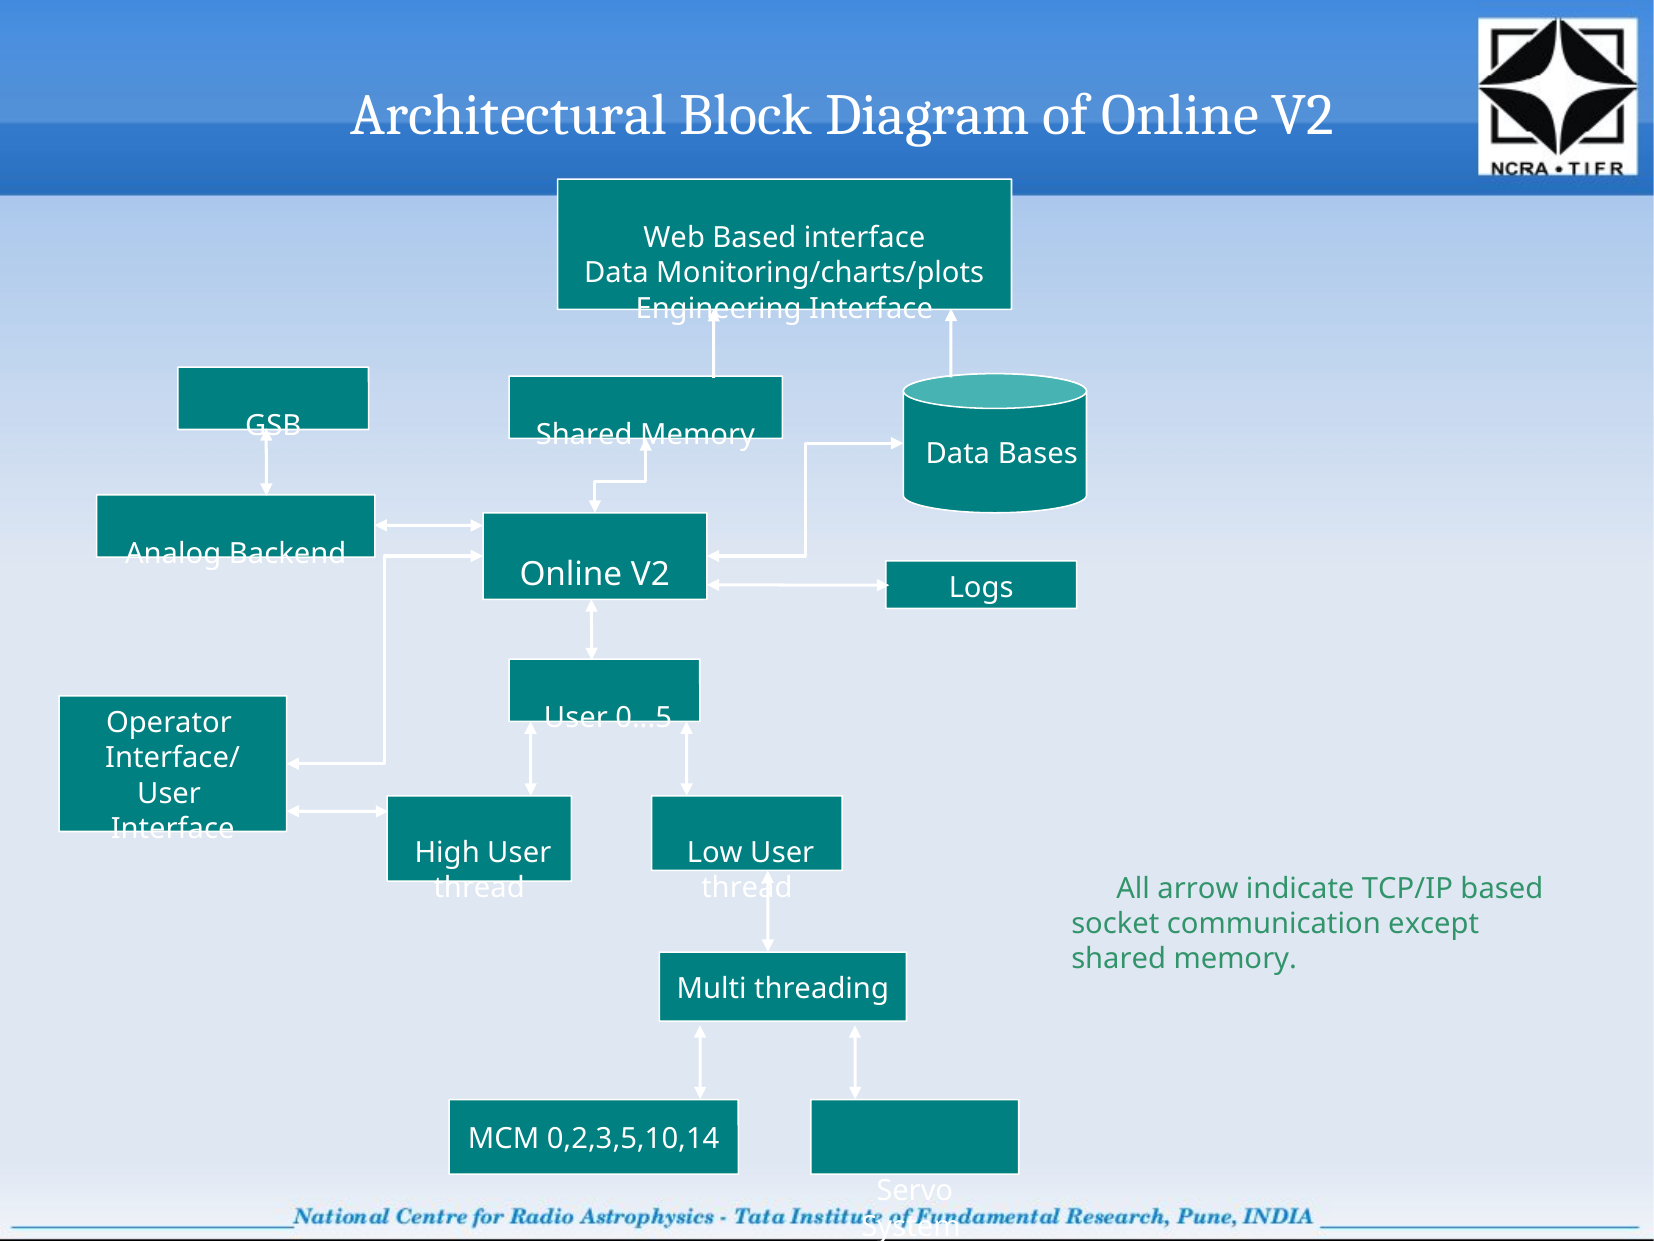

Architectural Block Diagram of Online V2
Web Based interface
Data Monitoring/charts/plots
Engineering Interface
GSB
 Data Bases
Shared Memory
Analog Backend
Online V2
Logs
 User 0...5
Operator
Interface/User
Interface
 High User
thread
 Low User
thread
 All arrow indicate TCP/IP based socket communication except shared memory.
Multi threading
MCM 0,2,3,5,10,14
Servo System